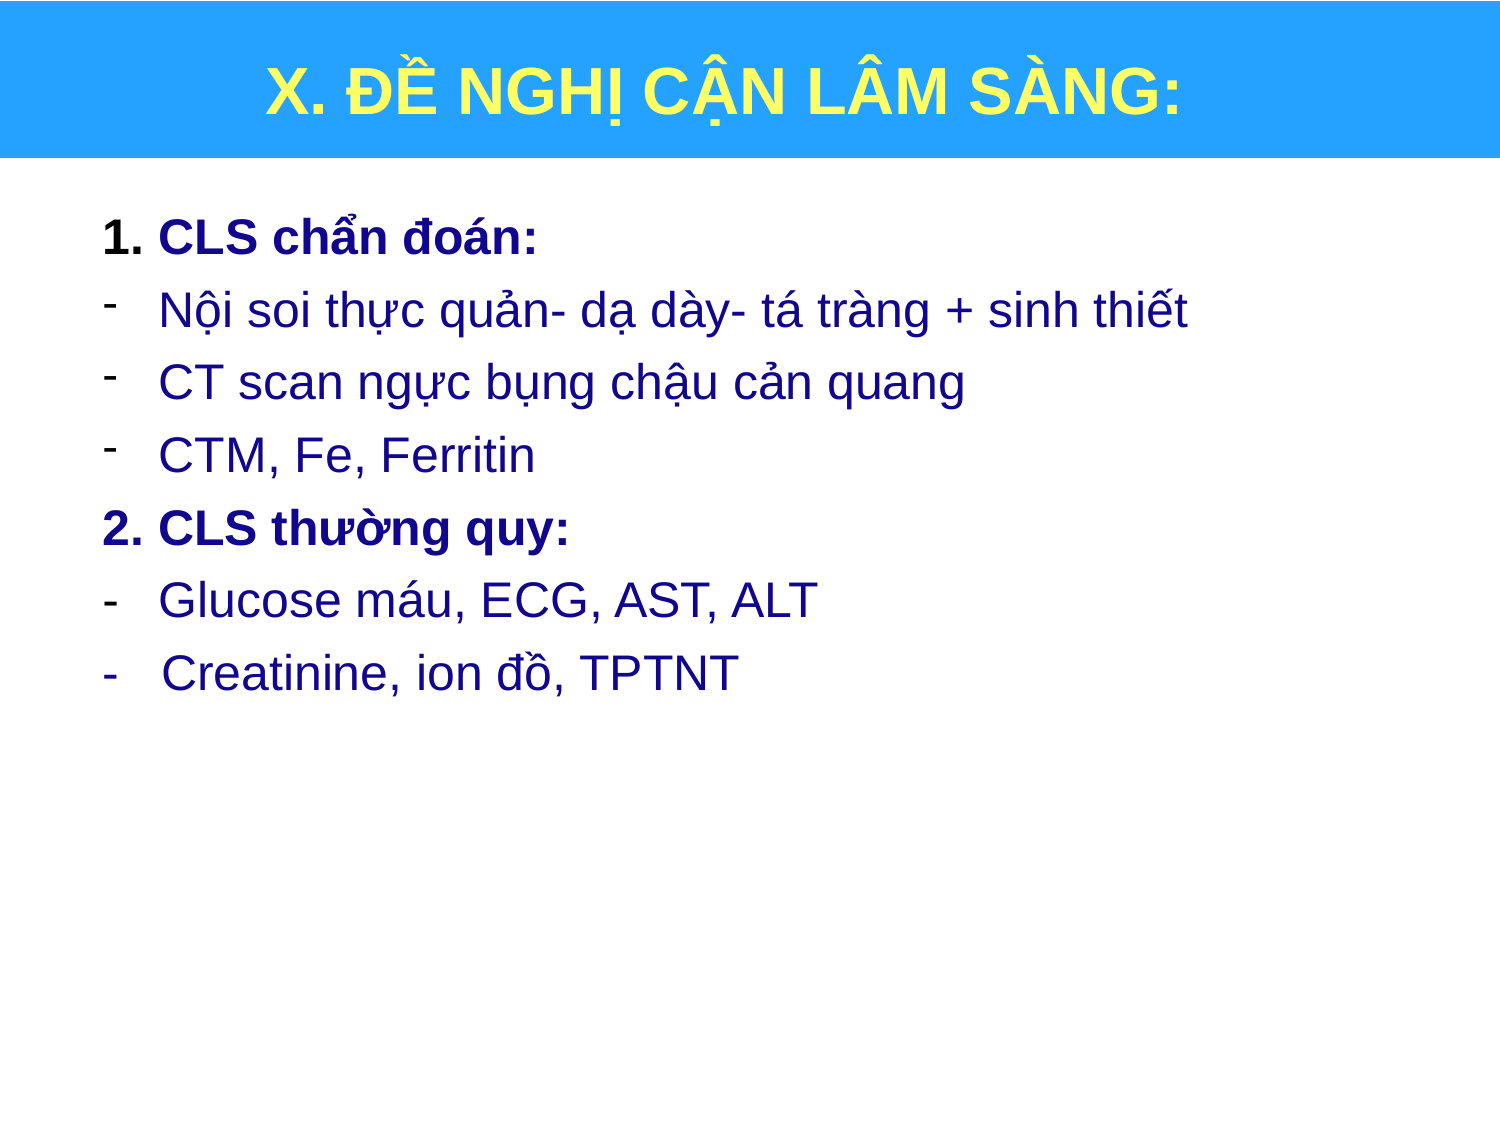

# X. ĐỀ NGHỊ CẬN LÂM SÀNG:
CLS chẩn đoán:
Nội soi thực quản- dạ dày- tá tràng + sinh thiết
CT scan ngực bụng chậu cản quang
CTM, Fe, Ferritin
2. CLS thường quy:
Glucose máu, ECG, AST, ALT
- Creatinine, ion đồ, TPTNT